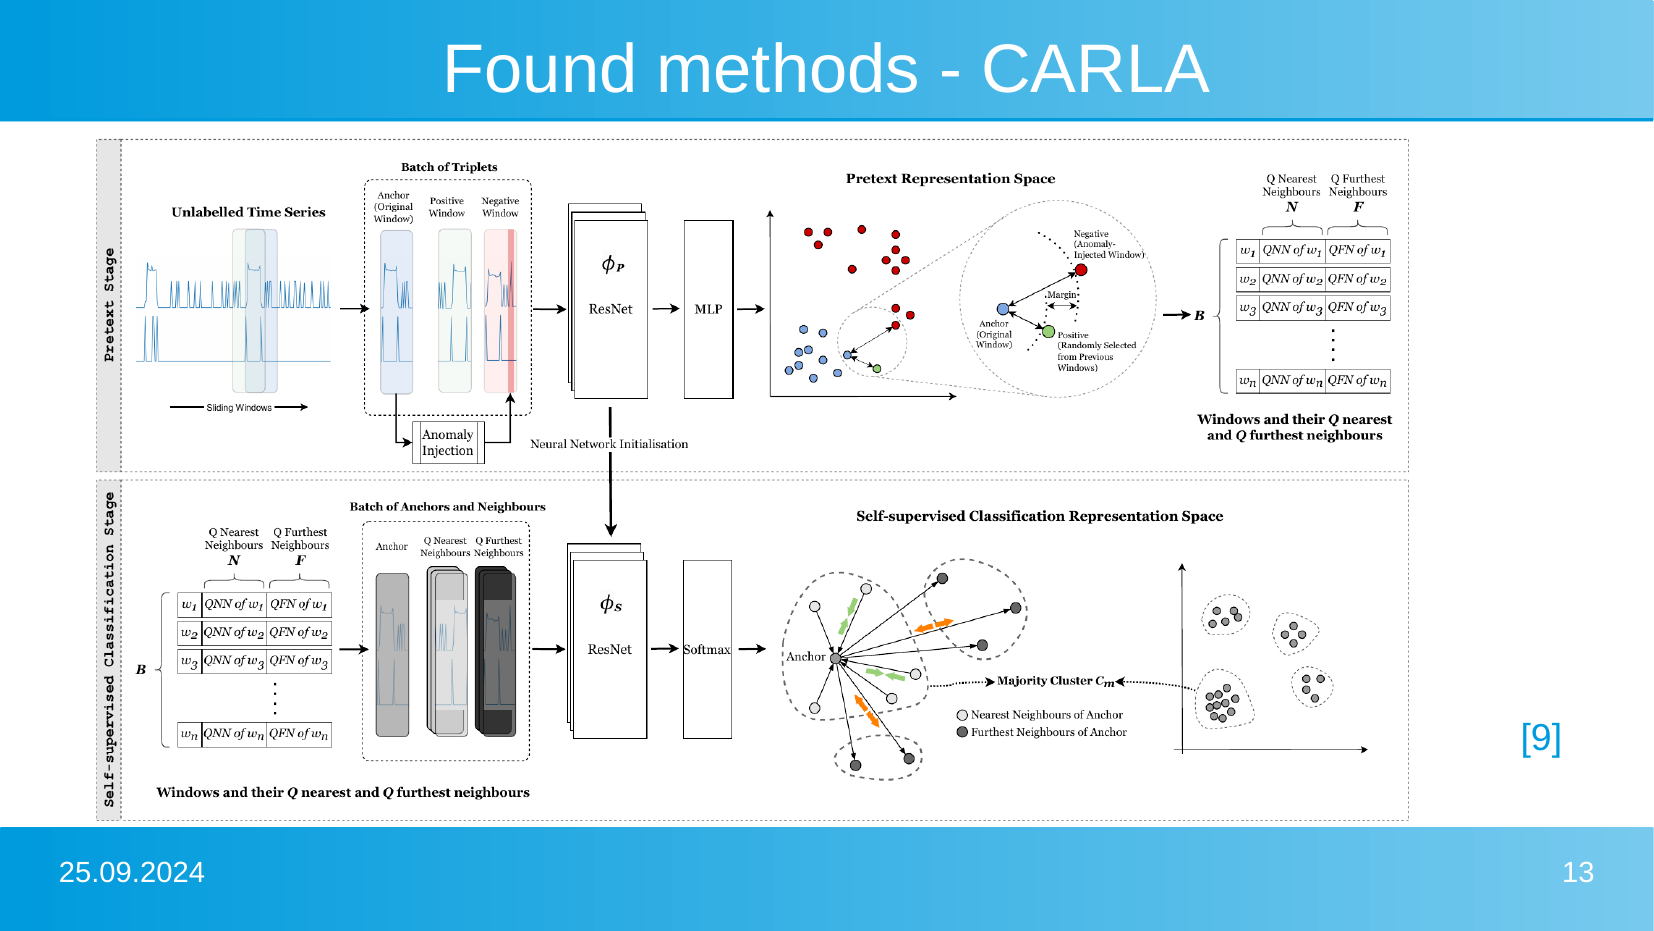

# Found methods - CARLA
[9]
13